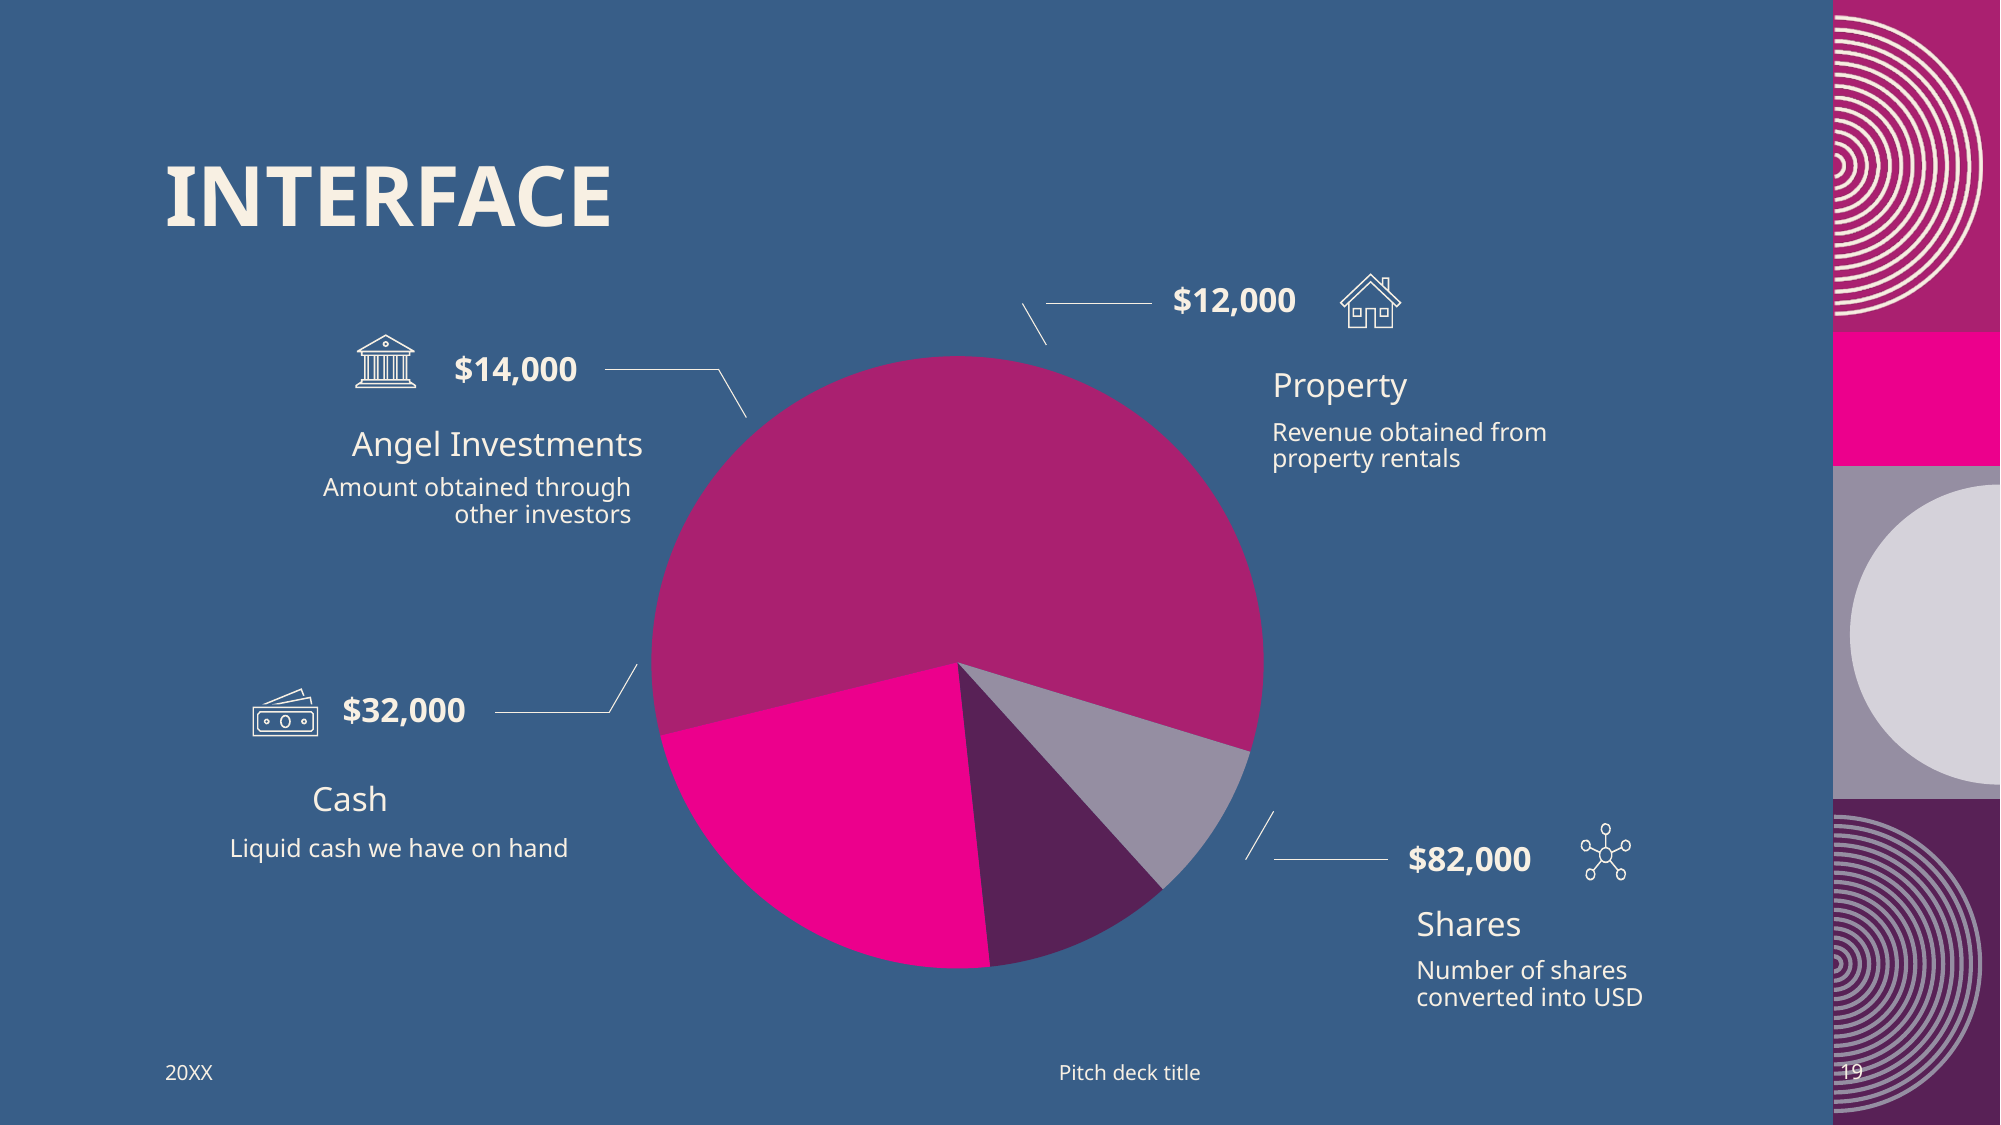

# INTERFACE
$12,000
### Chart
| Category | Sales |
|---|---|
| 1st Qtr | 82.0 |
| 2nd Qtr | 32.0 |
| 3rd Qtr | 14.0 |
| 4th Qtr | 12.0 |$14,000
Property
Revenue obtained from property rentals
Angel Investments
Amount obtained through other investors
$32,000
Cash
Liquid cash we have on hand
$82,000
Shares
Number of shares converted into USD
Pitch deck title
20XX